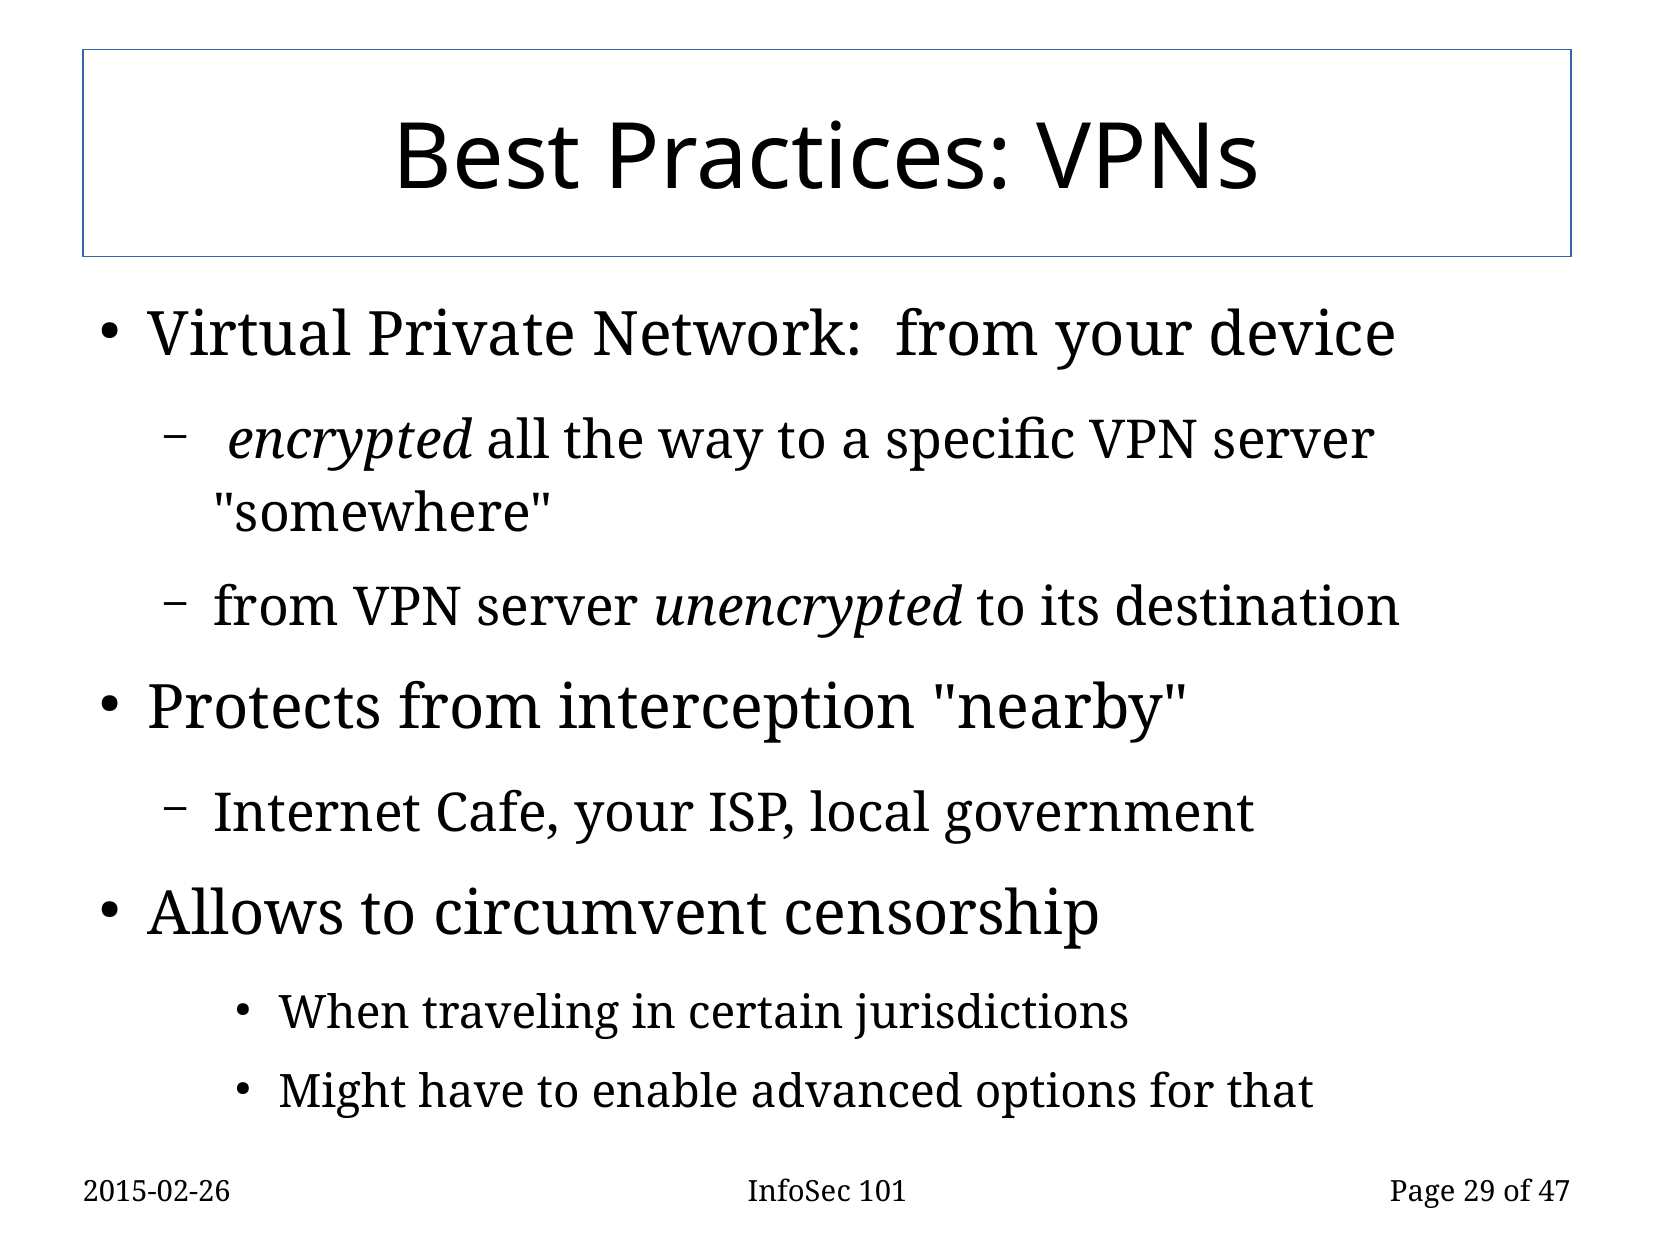

# Best Practices: VPNs
Virtual Private Network: from your device
 encrypted all the way to a specific VPN server "somewhere"
from VPN server unencrypted to its destination
Protects from interception "nearby"
Internet Cafe, your ISP, local government
Allows to circumvent censorship
When traveling in certain jurisdictions
Might have to enable advanced options for that
2015-02-26
InfoSec 101
29